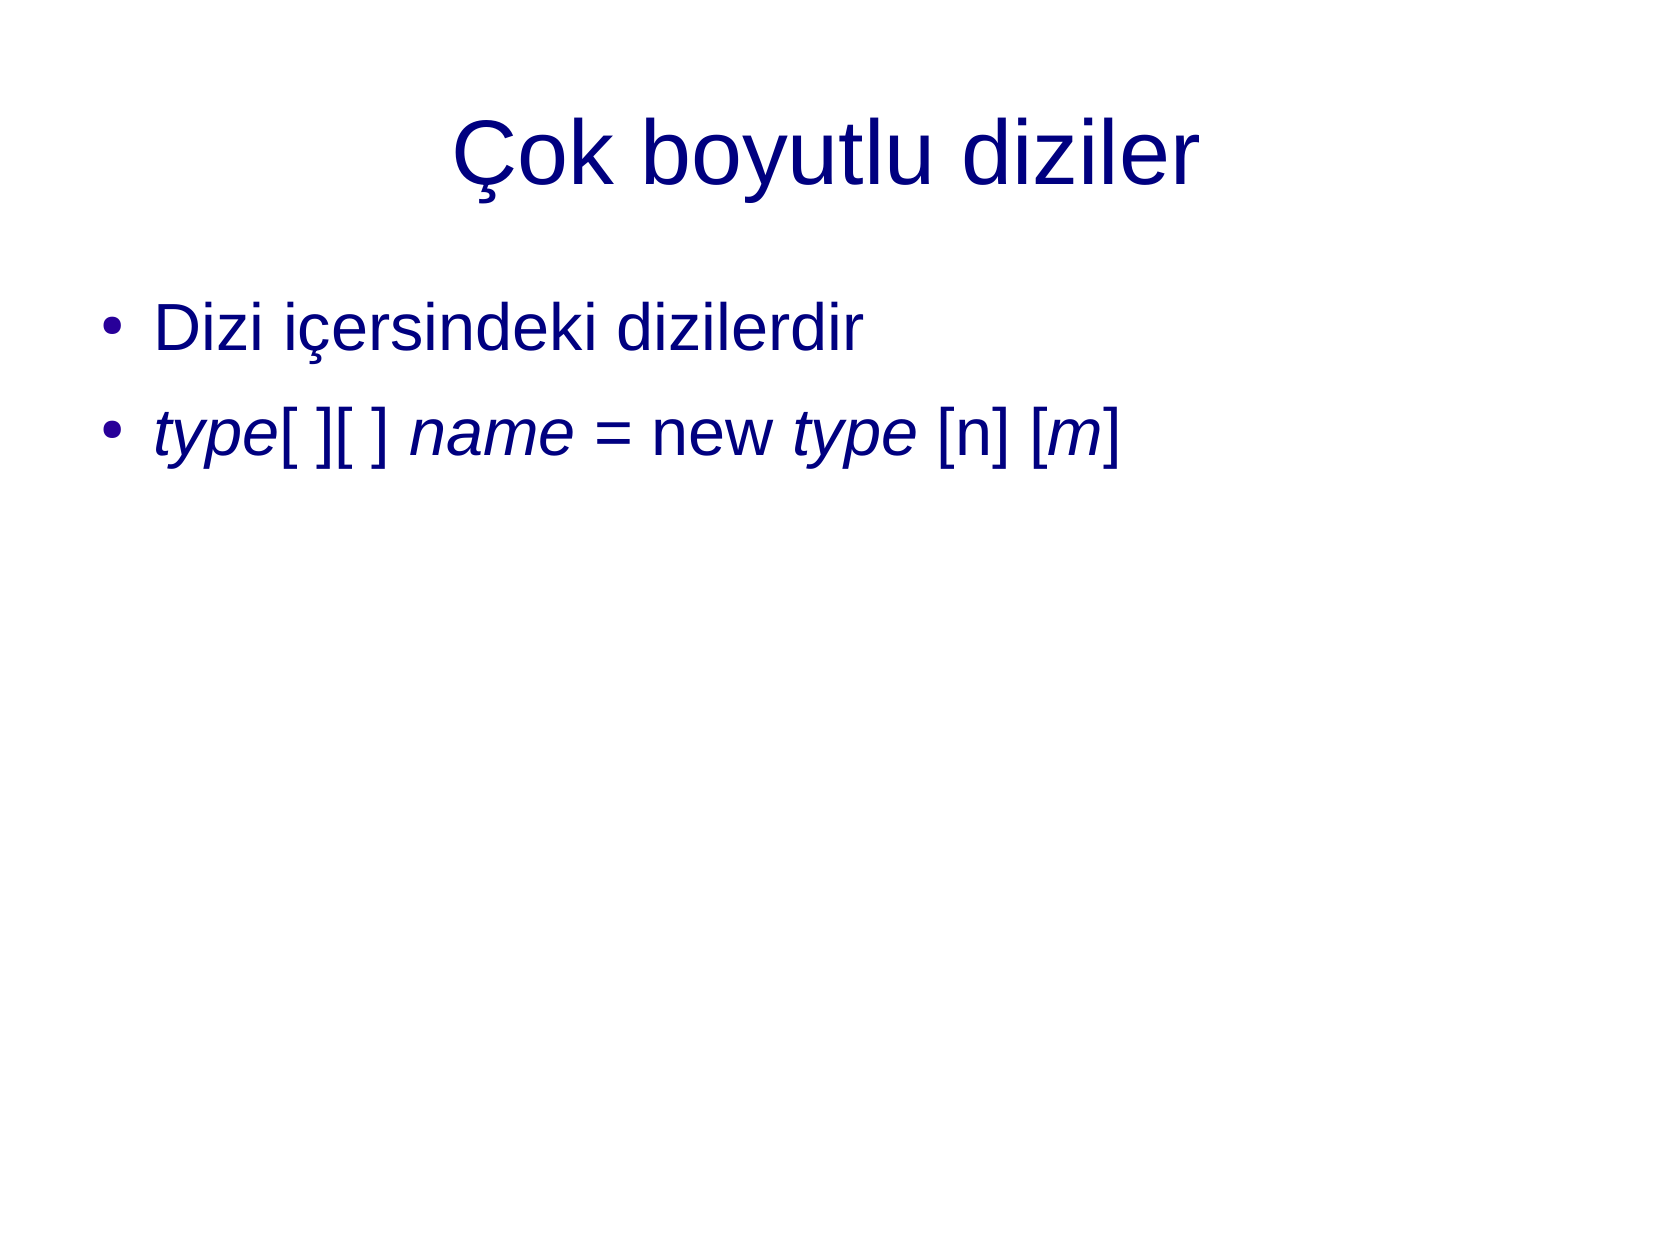

# Çok boyutlu diziler
Dizi içersindeki dizilerdir
type[ ][ ] name = new type [n] [m]